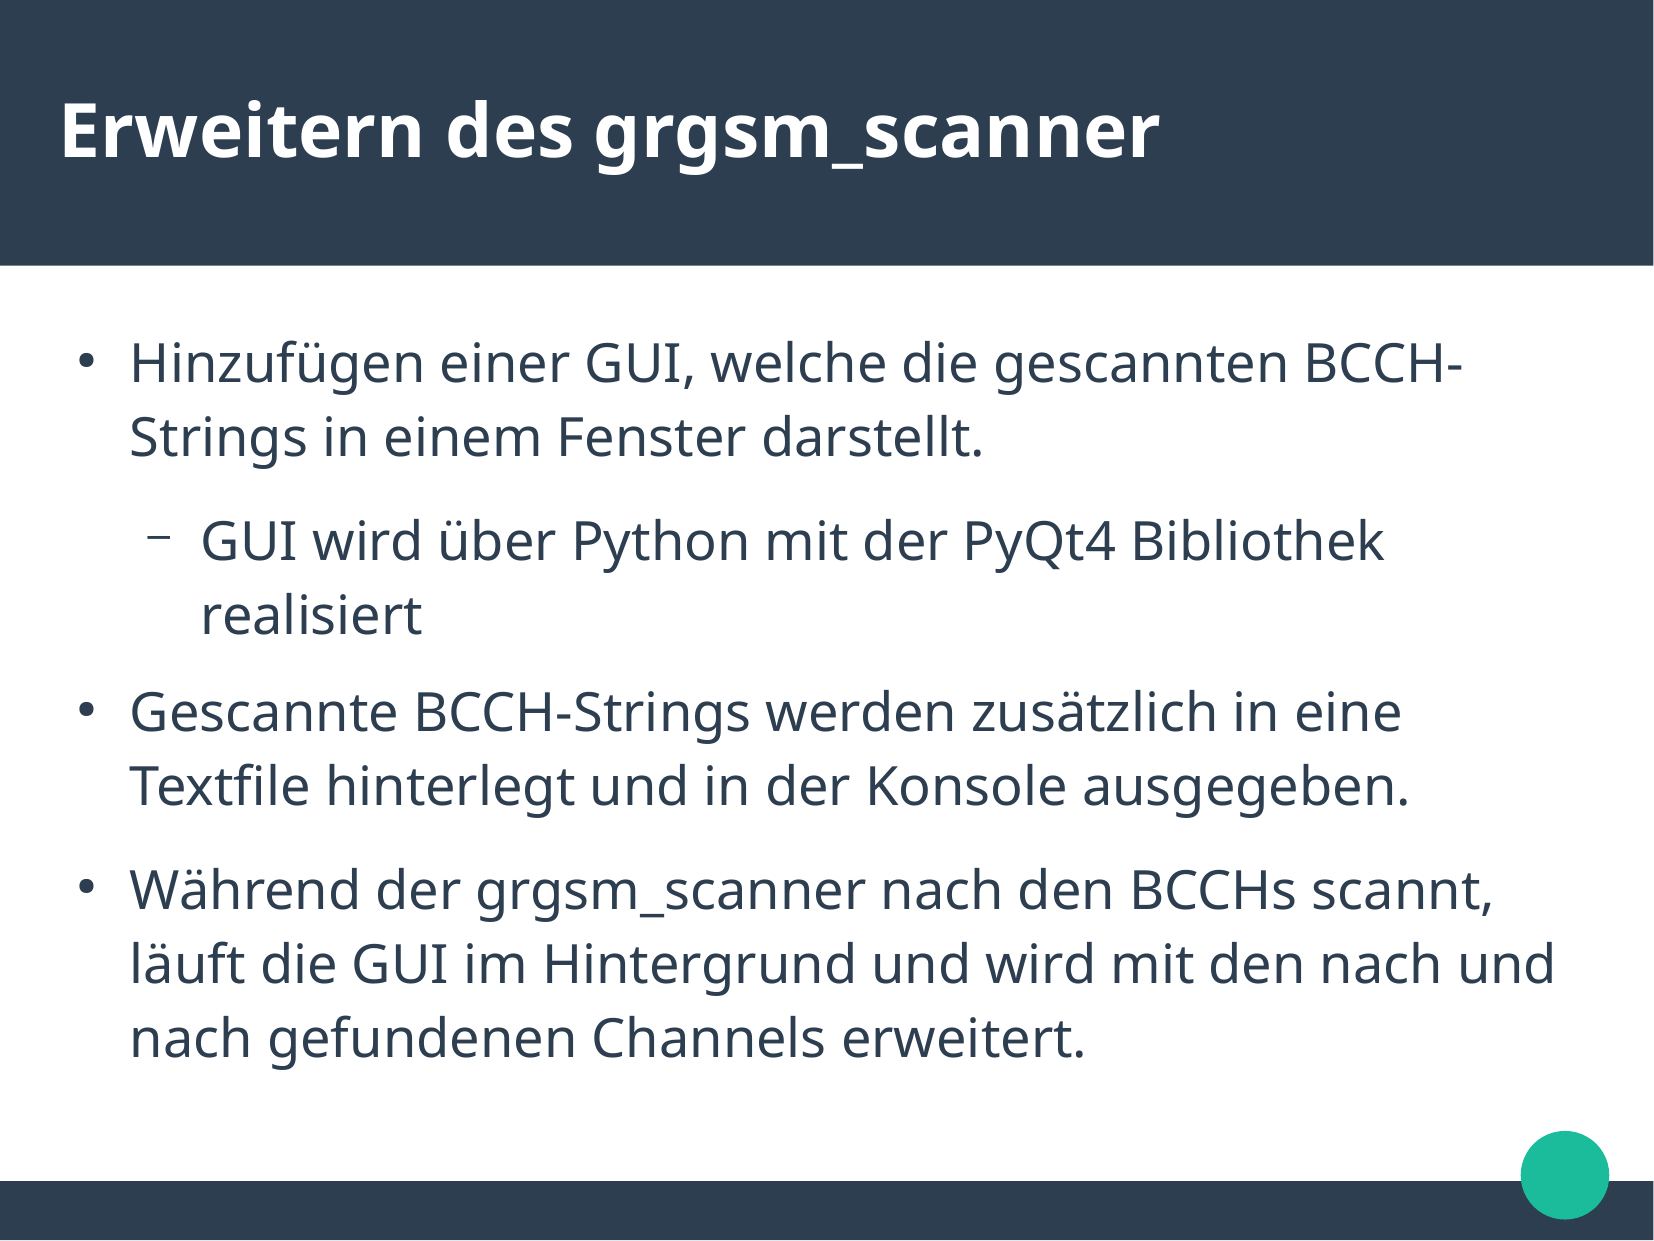

# Erweitern des grgsm_scanner
Hinzufügen einer GUI, welche die gescannten BCCH-Strings in einem Fenster darstellt.
GUI wird über Python mit der PyQt4 Bibliothek realisiert
Gescannte BCCH-Strings werden zusätzlich in eine Textfile hinterlegt und in der Konsole ausgegeben.
Während der grgsm_scanner nach den BCCHs scannt, läuft die GUI im Hintergrund und wird mit den nach und nach gefundenen Channels erweitert.